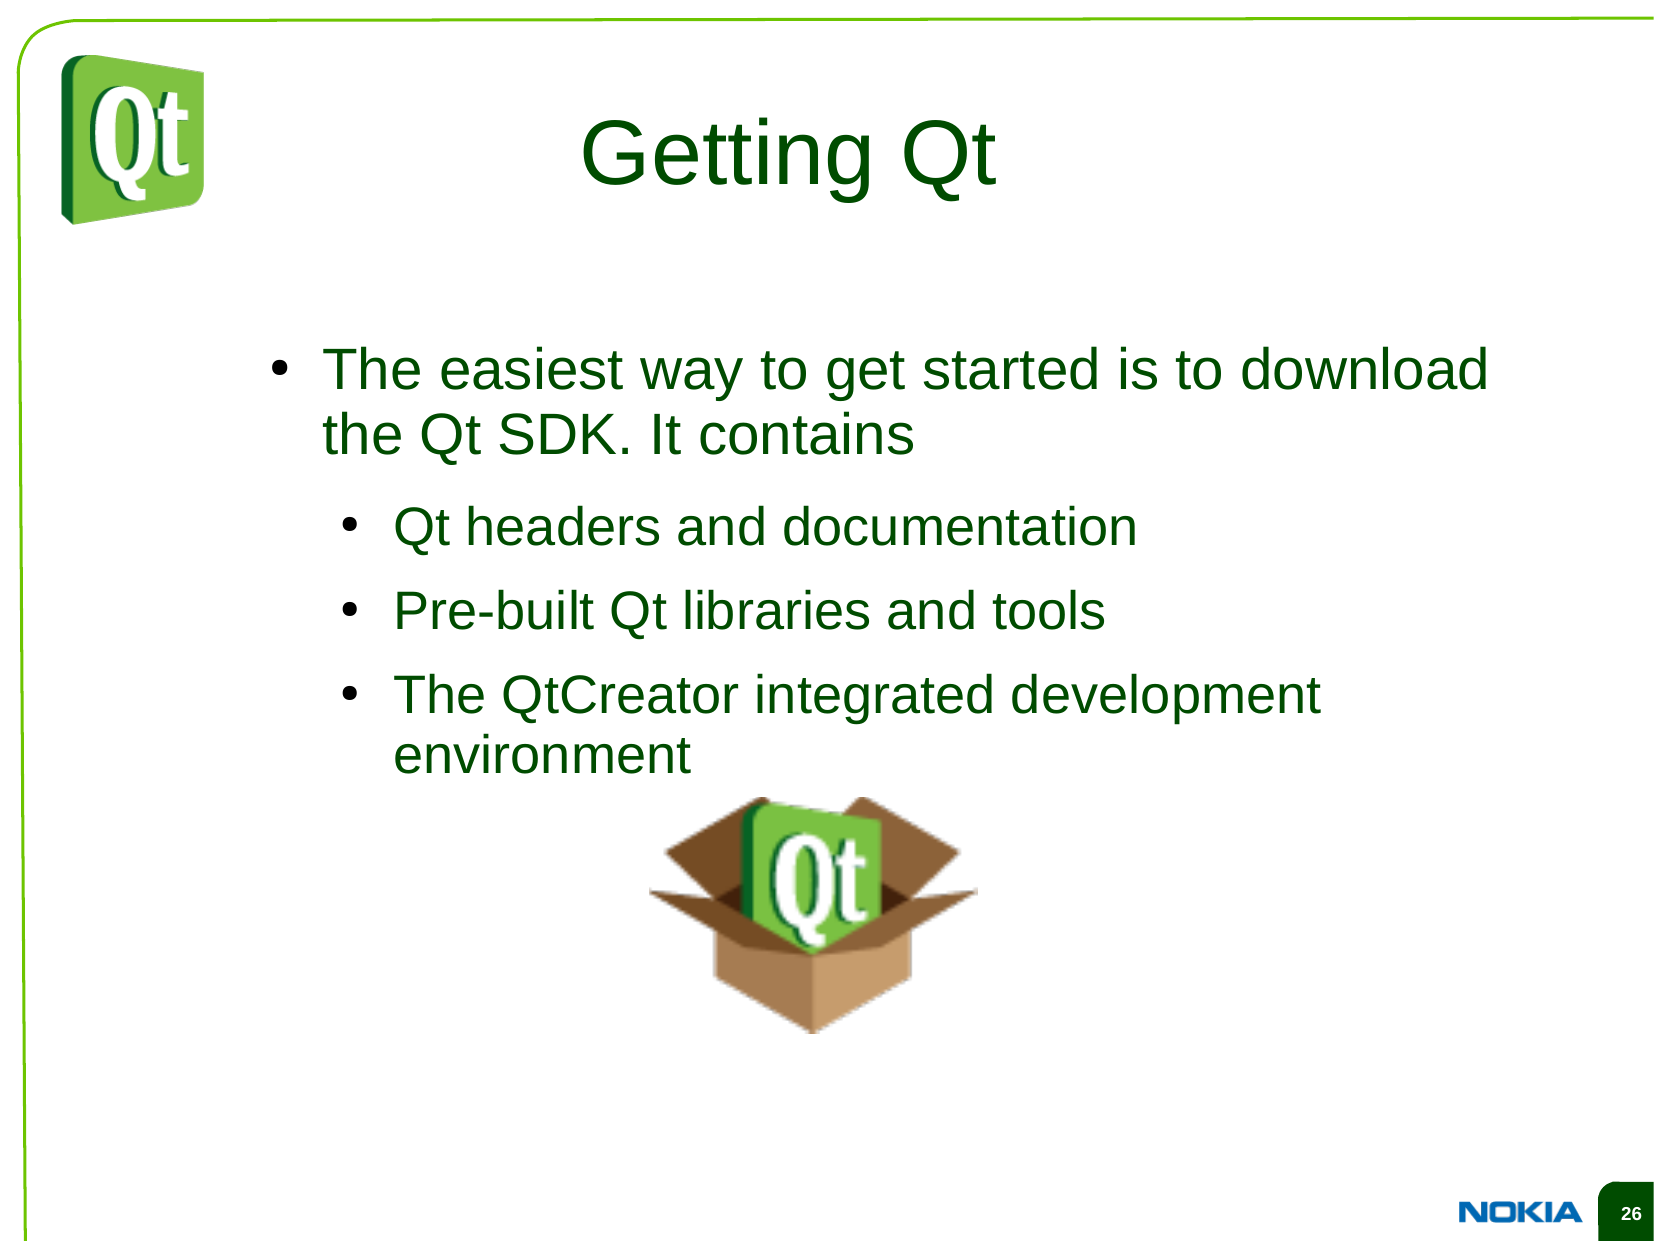

# Getting Qt
The easiest way to get started is to download the Qt SDK. It contains
Qt headers and documentation
Pre-built Qt libraries and tools
The QtCreator integrated development environment